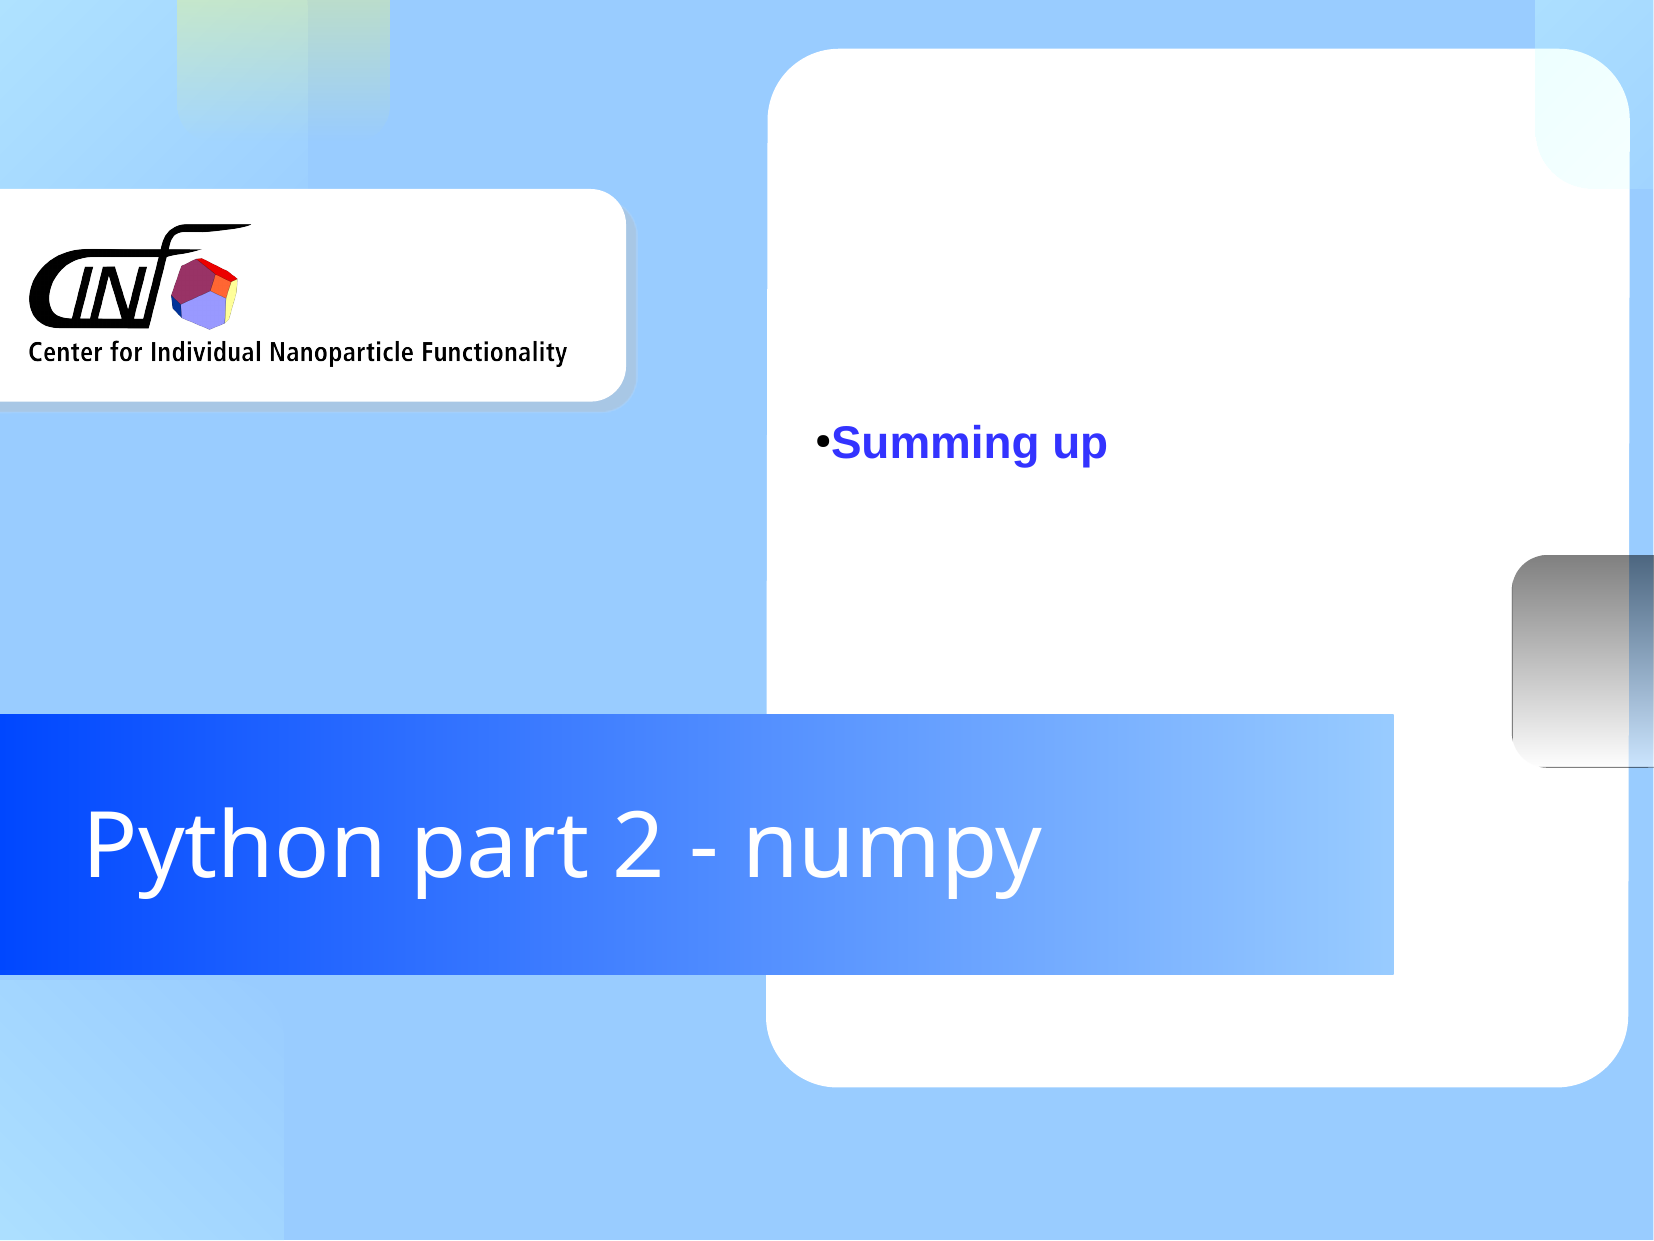

Summing up
# Python part 2 - numpy